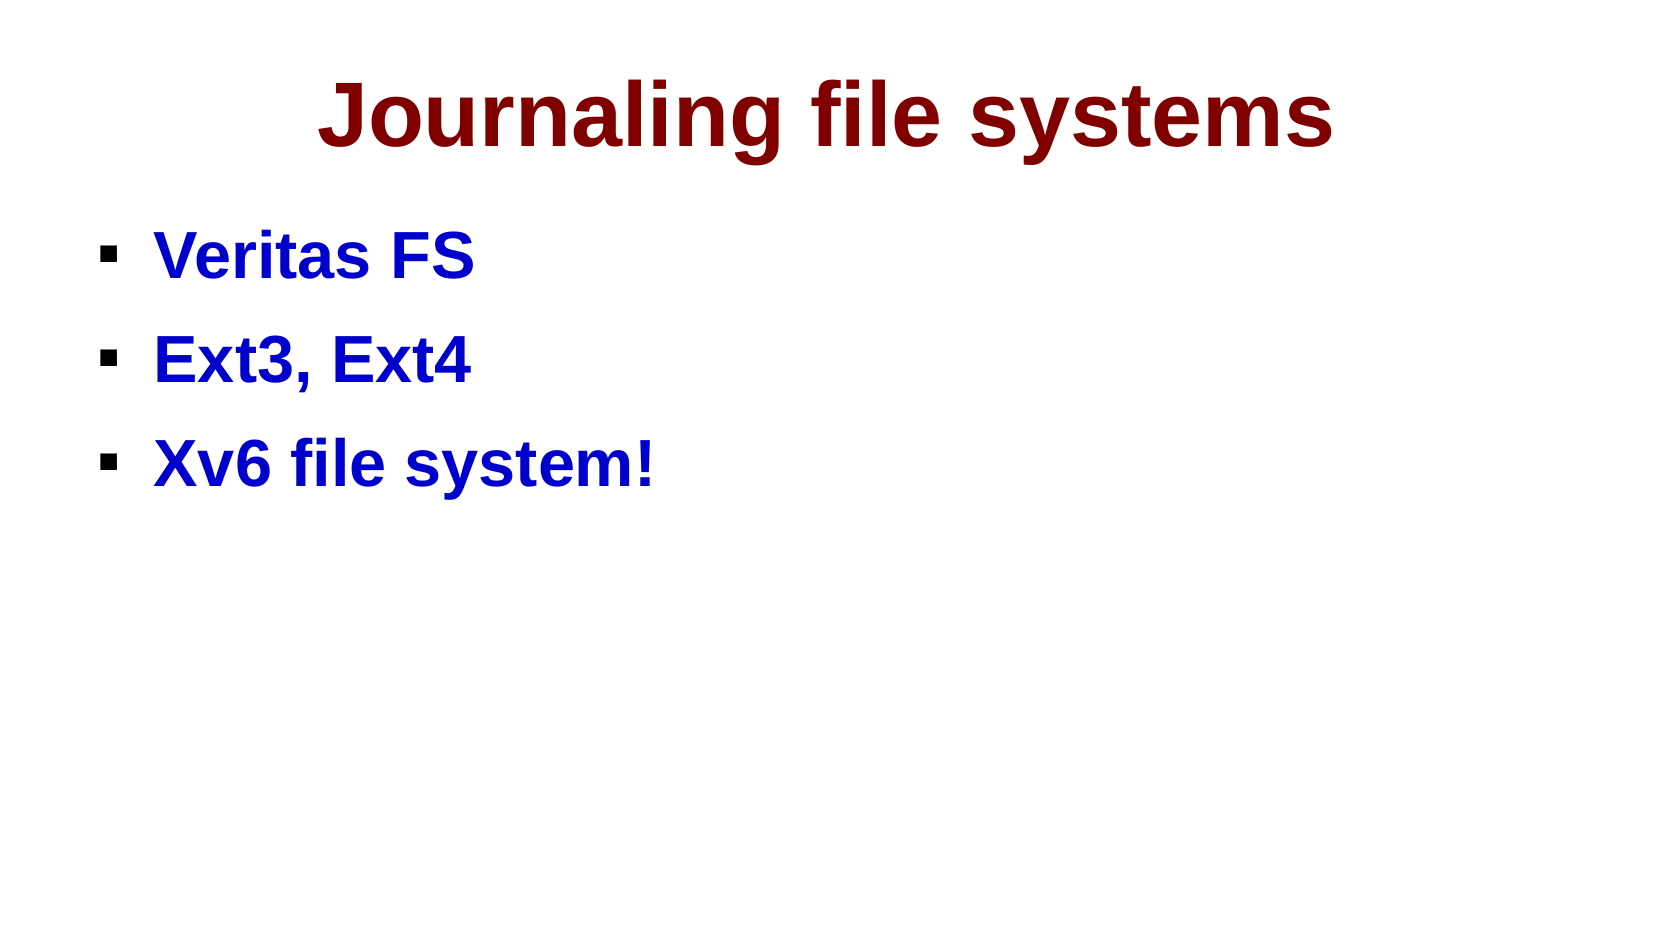

# Journaling file systems
Veritas FS
Ext3, Ext4
Xv6 file system!